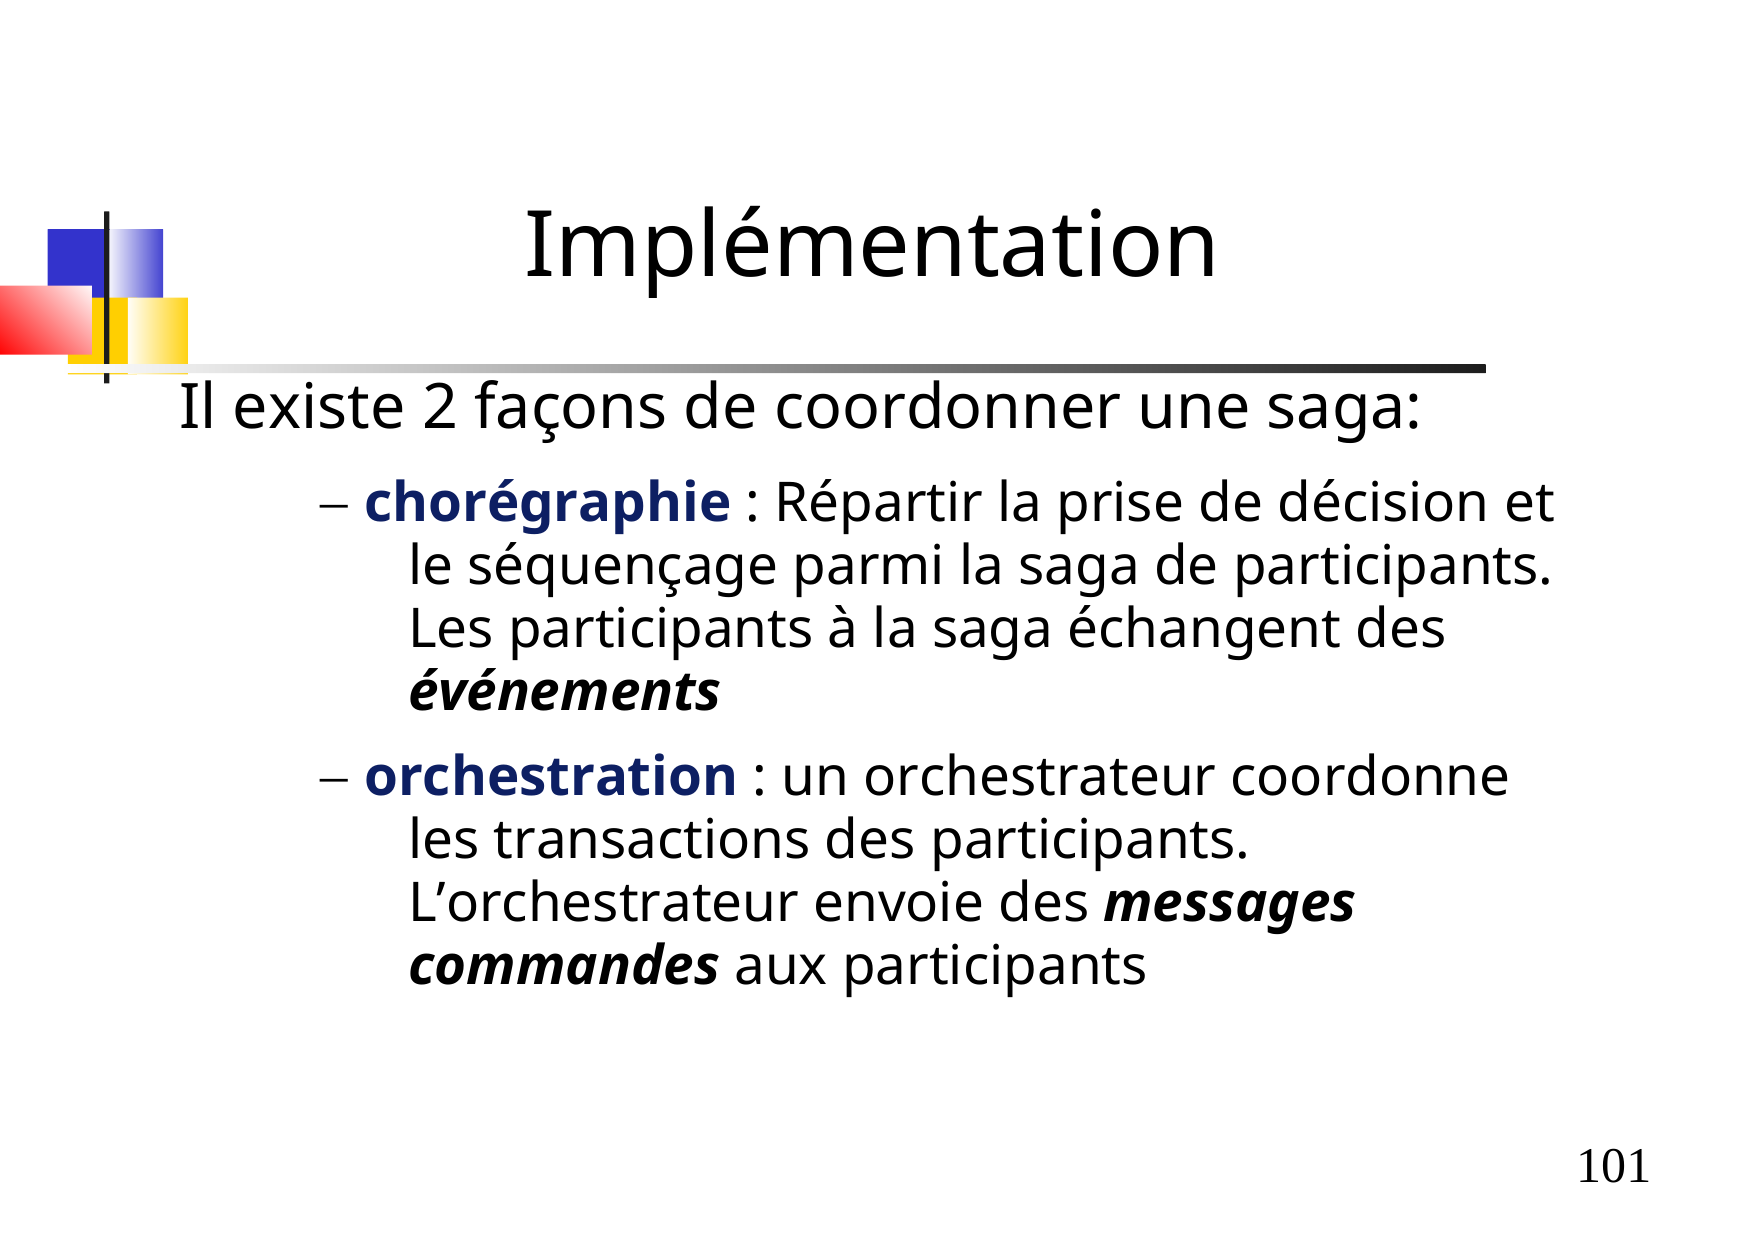

# Implémentation
Il existe 2 façons de coordonner une saga:
chorégraphie : Répartir la prise de décision et le séquençage parmi la saga de participants.
Les participants à la saga échangent des événements
orchestration : un orchestrateur coordonne les transactions des participants.
L’orchestrateur envoie des messages commandes aux participants